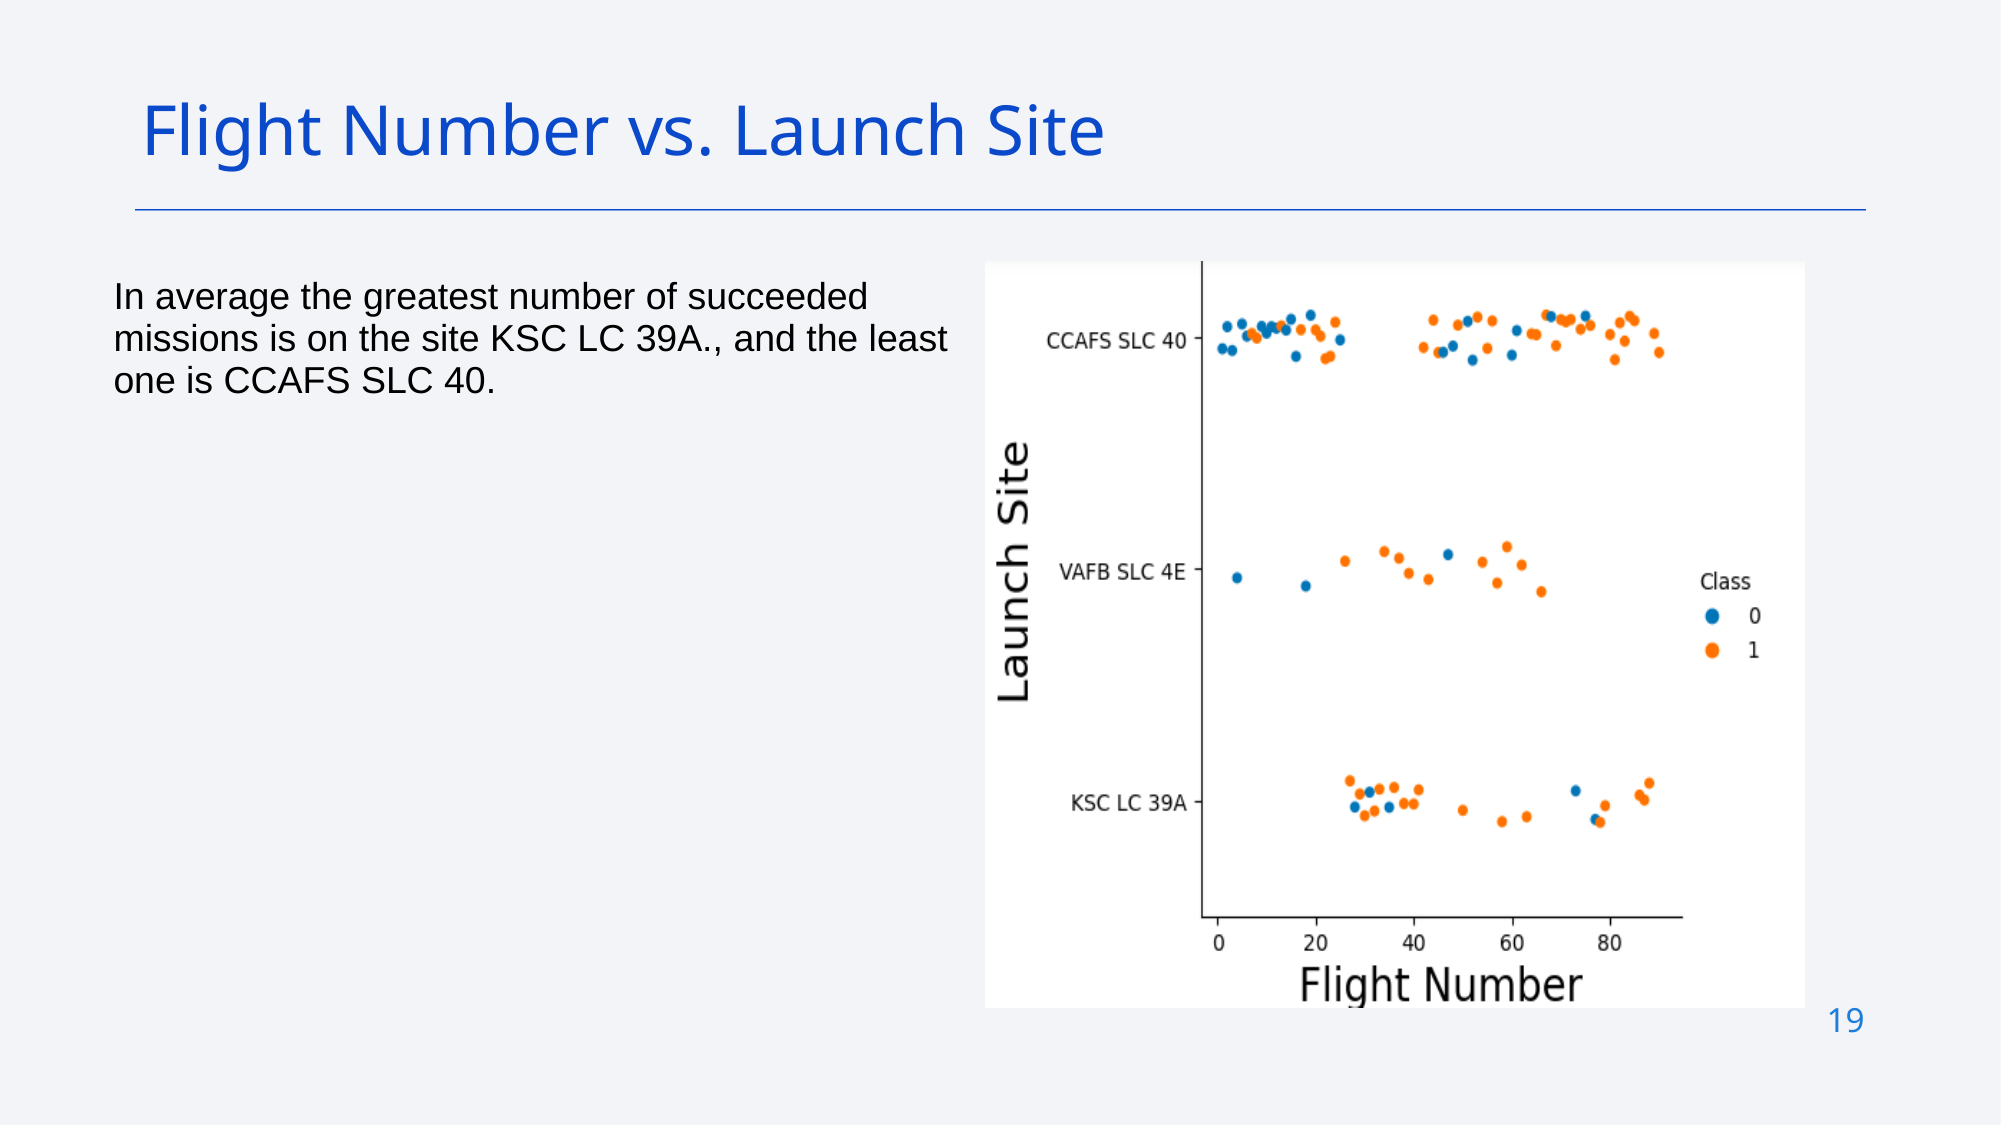

Flight Number vs. Launch Site
In average the greatest number of succeeded missions is on the site KSC LC 39A., and the least one is CCAFS SLC 40.
19